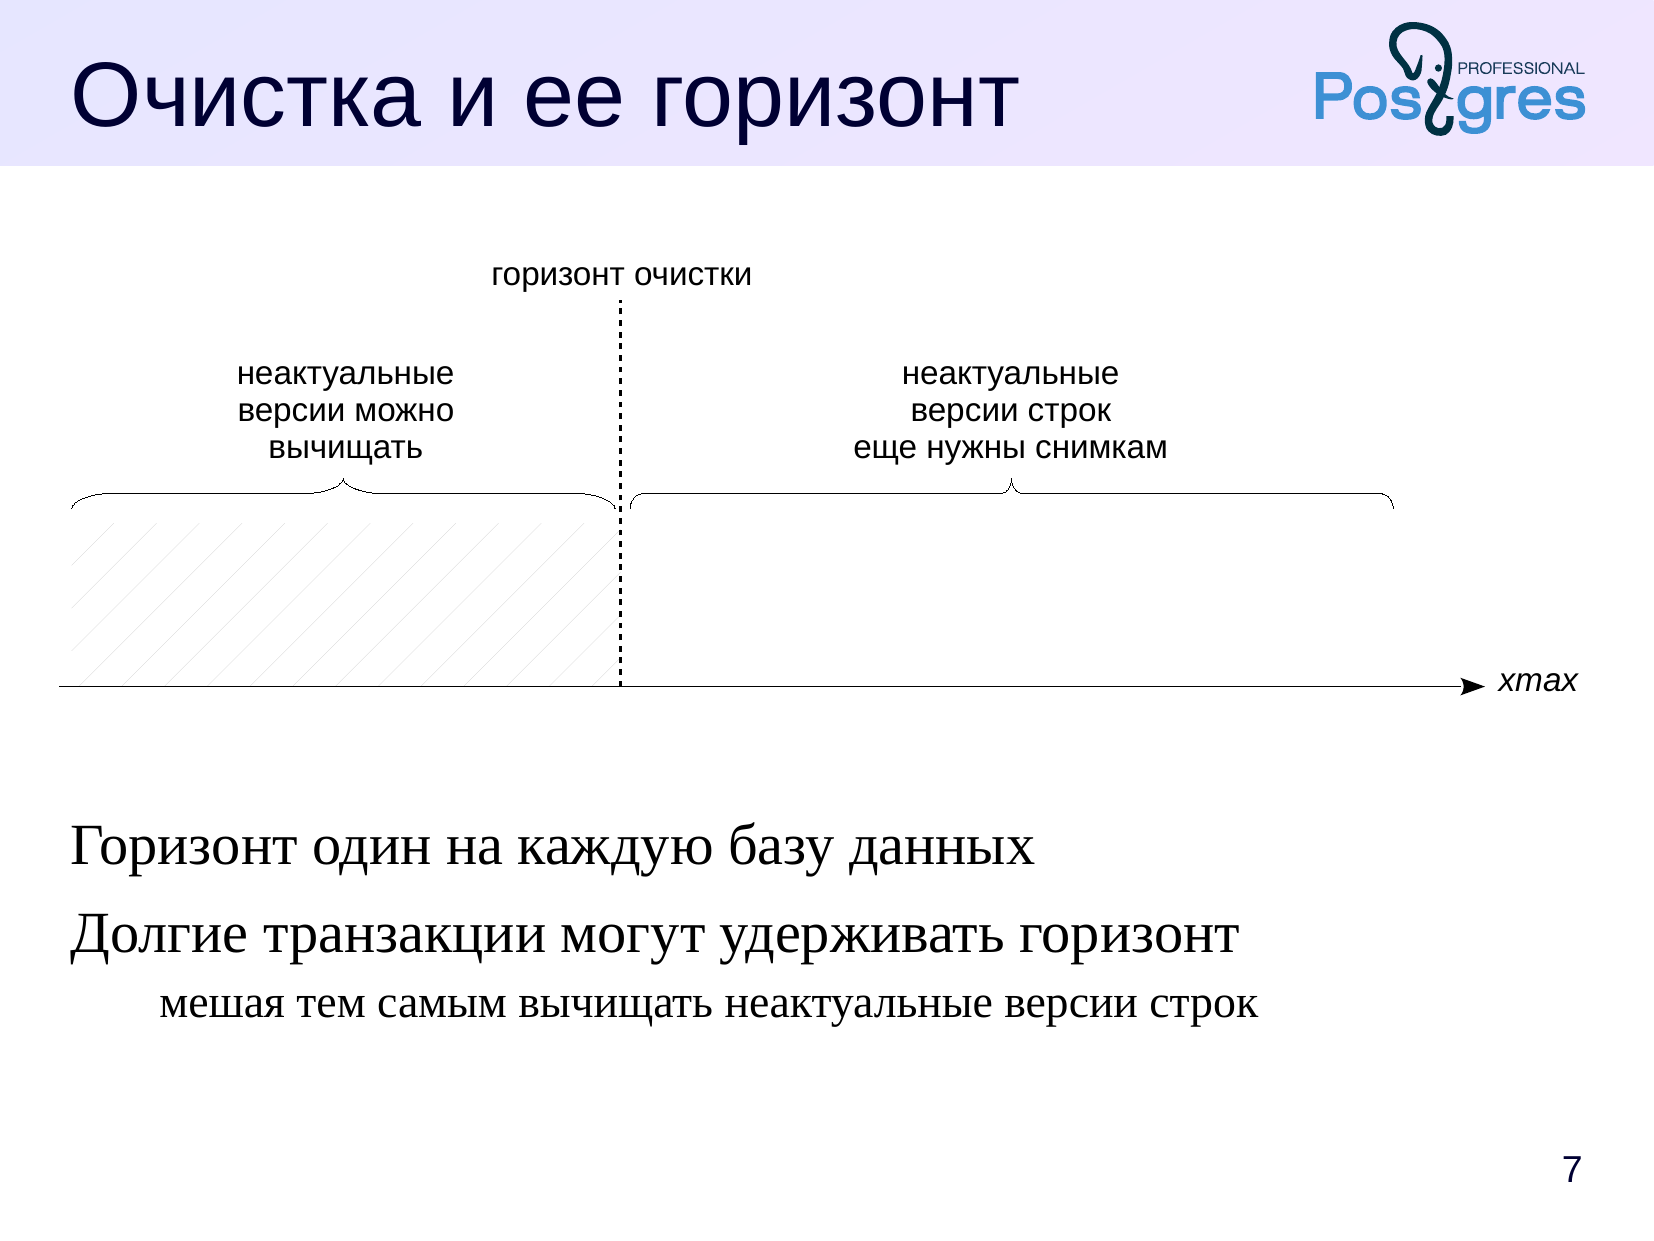

# Очистка и ее горизонт
горизонт очистки
Горизонт один на каждую базу данных
Долгие транзакции могут удерживать горизонт
мешая тем самым вычищать неактуальные версии строк
неактуальные
версии можно
вычищать
неактуальные
версии строк
еще нужны снимкам
xmax